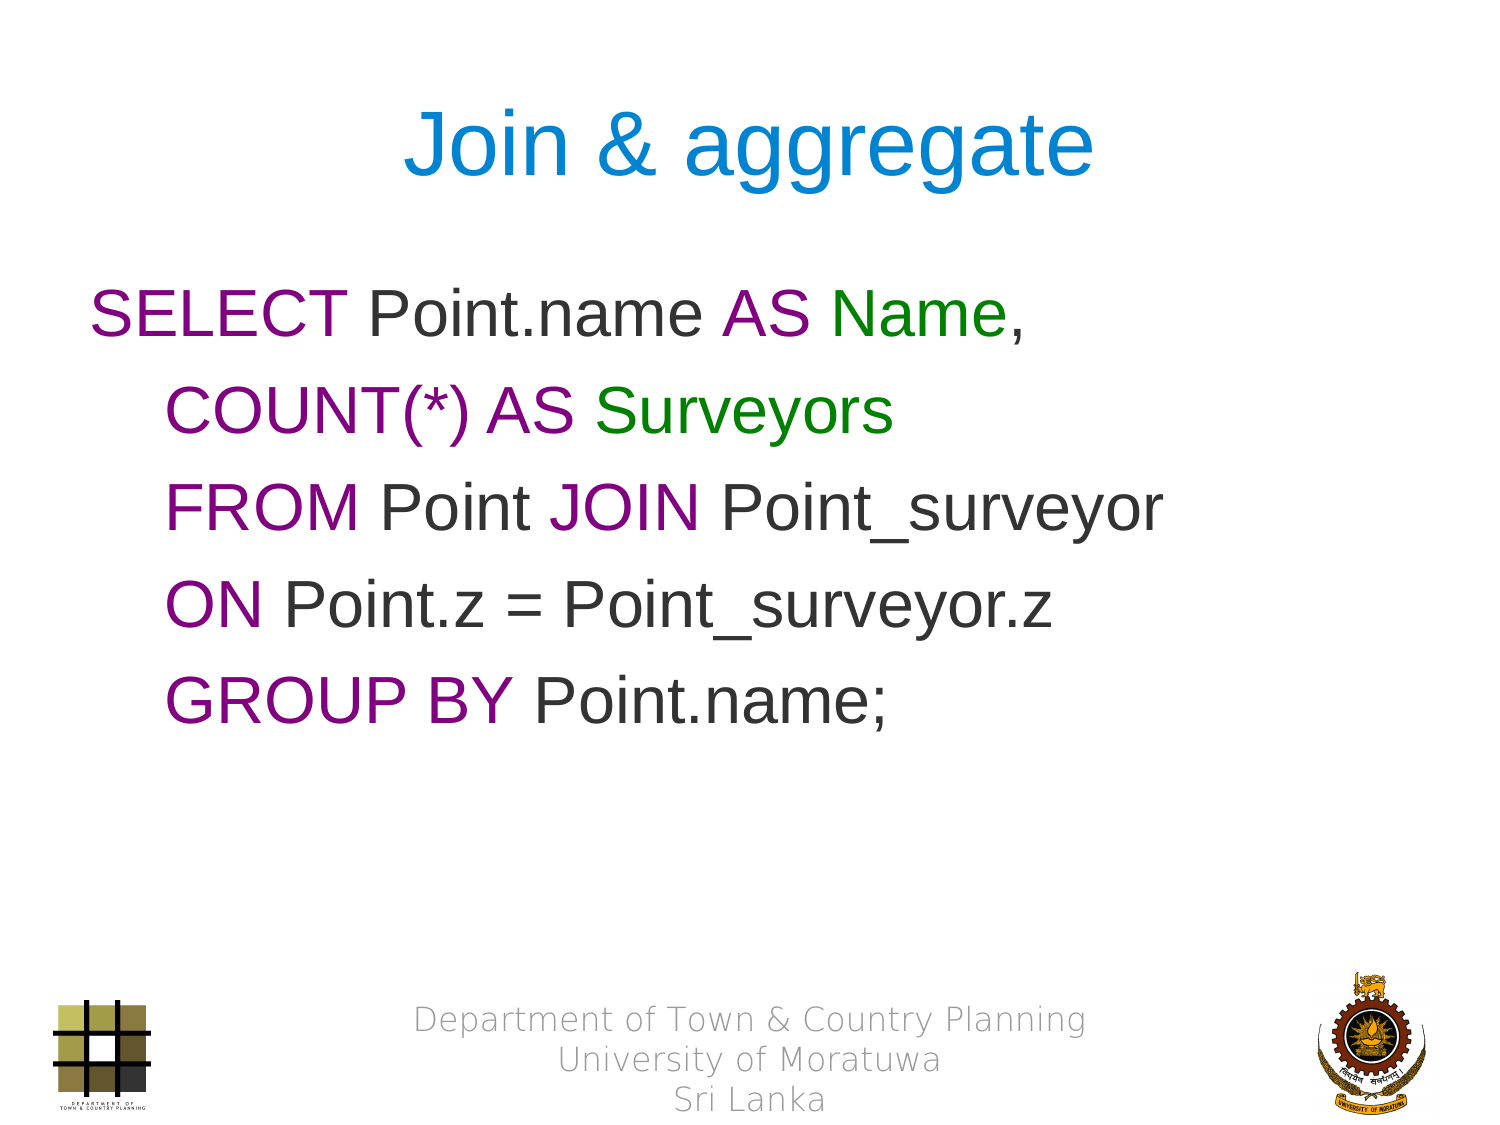

# Join & aggregate
SELECT Point.name AS Name,
 COUNT(*) AS Surveyors
 FROM Point JOIN Point_surveyor
 ON Point.z = Point_surveyor.z
 GROUP BY Point.name;